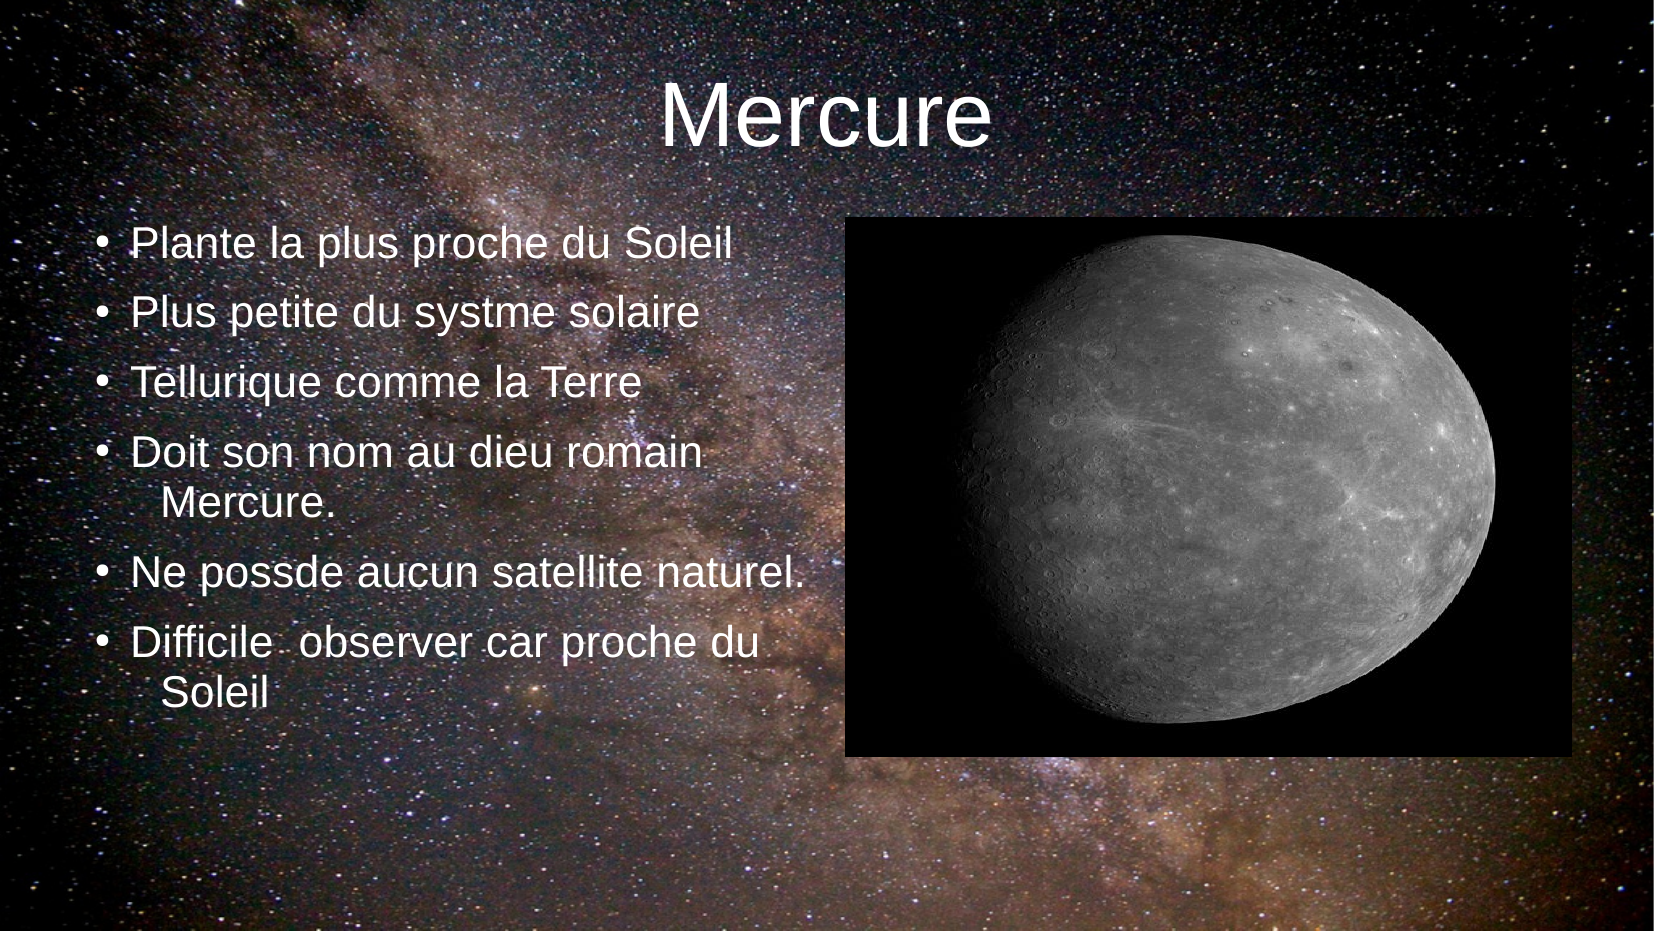

# Mercure
Plante la plus proche du Soleil
Plus petite du systme solaire
Tellurique comme la Terre
Doit son nom au dieu romain Mercure.
Ne possde aucun satellite naturel.
Difficile observer car proche du Soleil